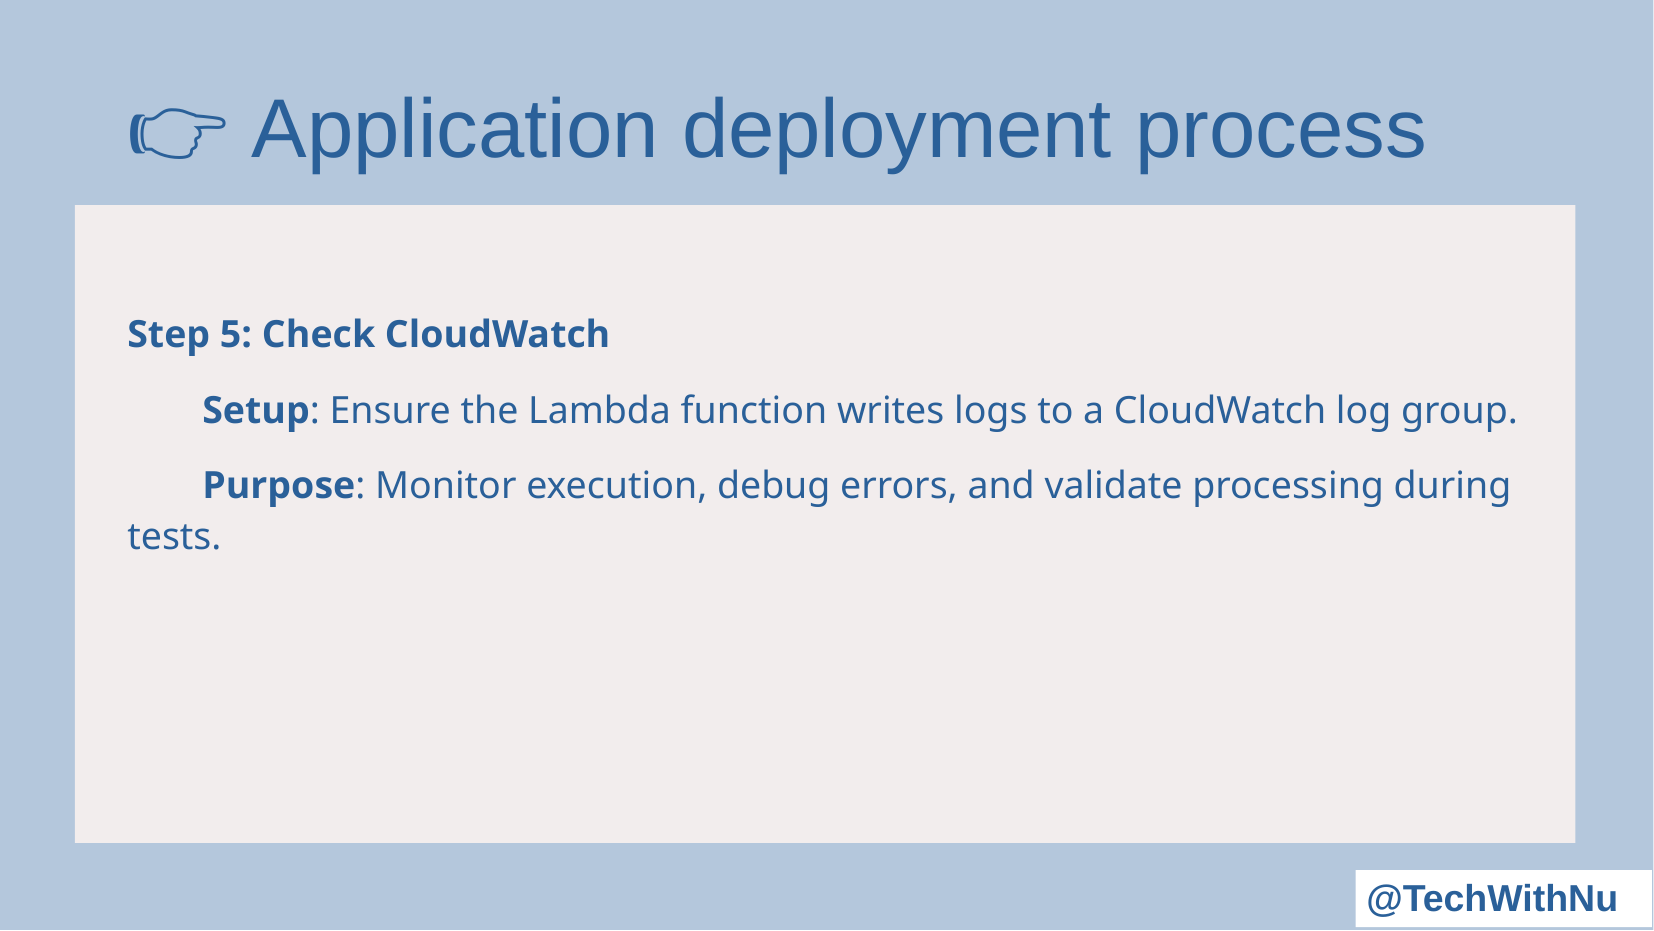

👉 Application deployment process
Step 5: Check CloudWatch
	Setup: Ensure the Lambda function writes logs to a CloudWatch log group.
	Purpose: Monitor execution, debug errors, and validate processing during tests.
@TechWithNu